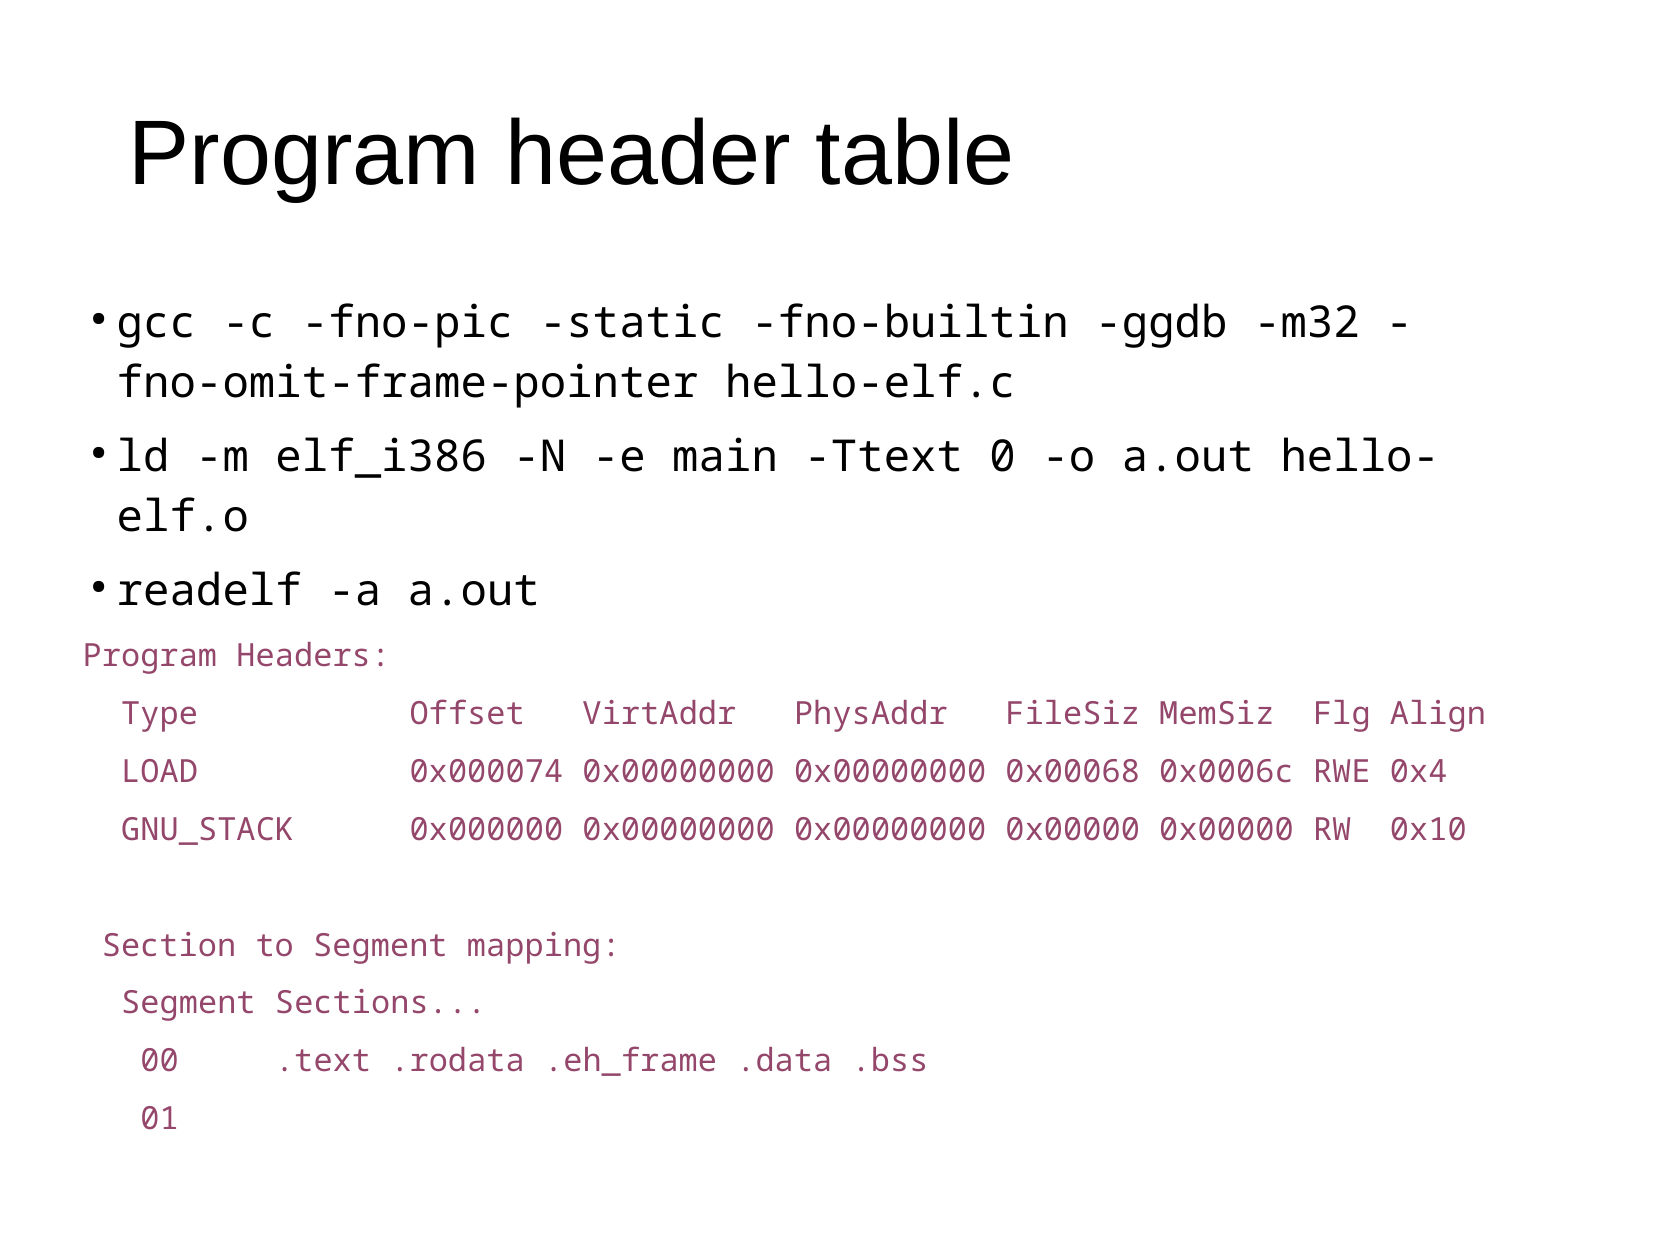

# Program header table
gcc -c -fno-pic -static -fno-builtin -ggdb -m32 -fno-omit-frame-pointer hello-elf.c
ld -m elf_i386 -N -e main -Ttext 0 -o a.out hello-elf.o
readelf -a a.out
Program Headers:
 Type Offset VirtAddr PhysAddr FileSiz MemSiz Flg Align
 LOAD 0x000074 0x00000000 0x00000000 0x00068 0x0006c RWE 0x4
 GNU_STACK 0x000000 0x00000000 0x00000000 0x00000 0x00000 RW 0x10
 Section to Segment mapping:
 Segment Sections...
 00 .text .rodata .eh_frame .data .bss
 01